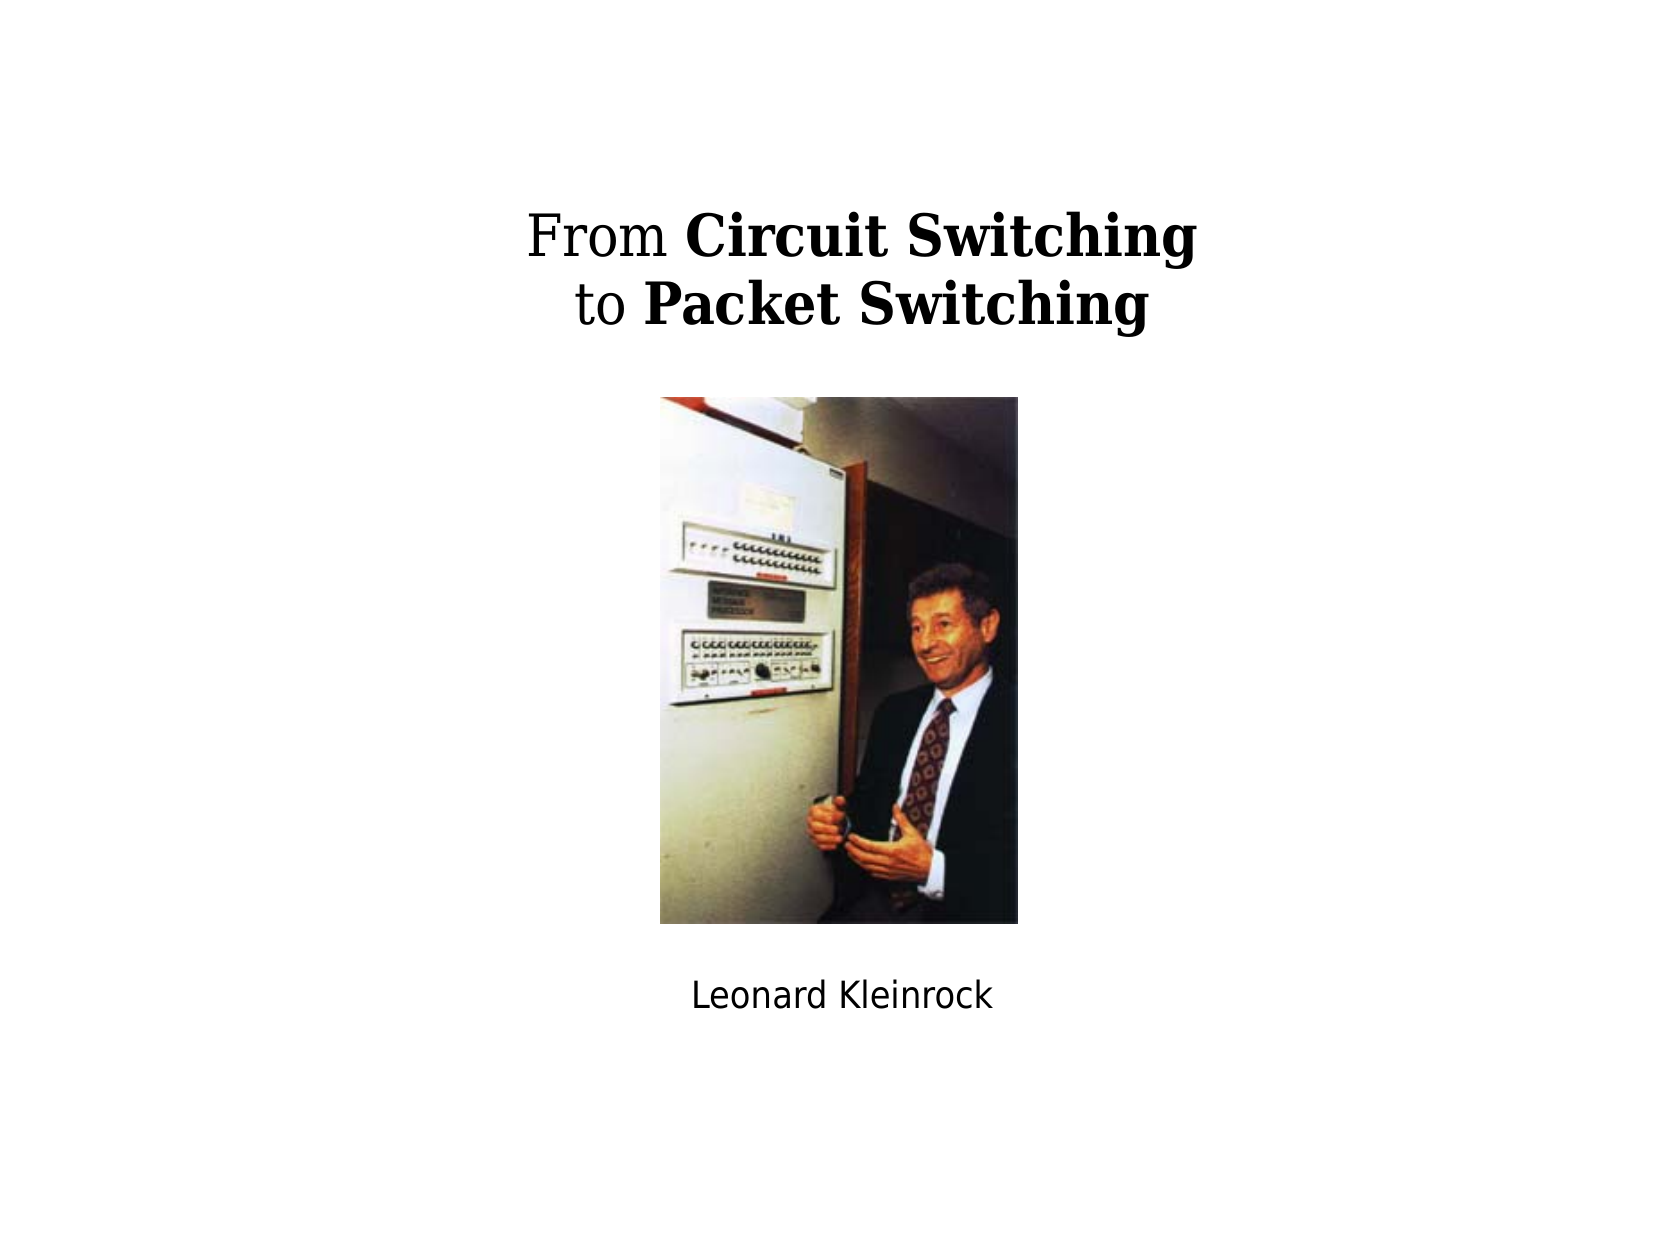

From Circuit Switching
to Packet Switching
Leonard Kleinrock